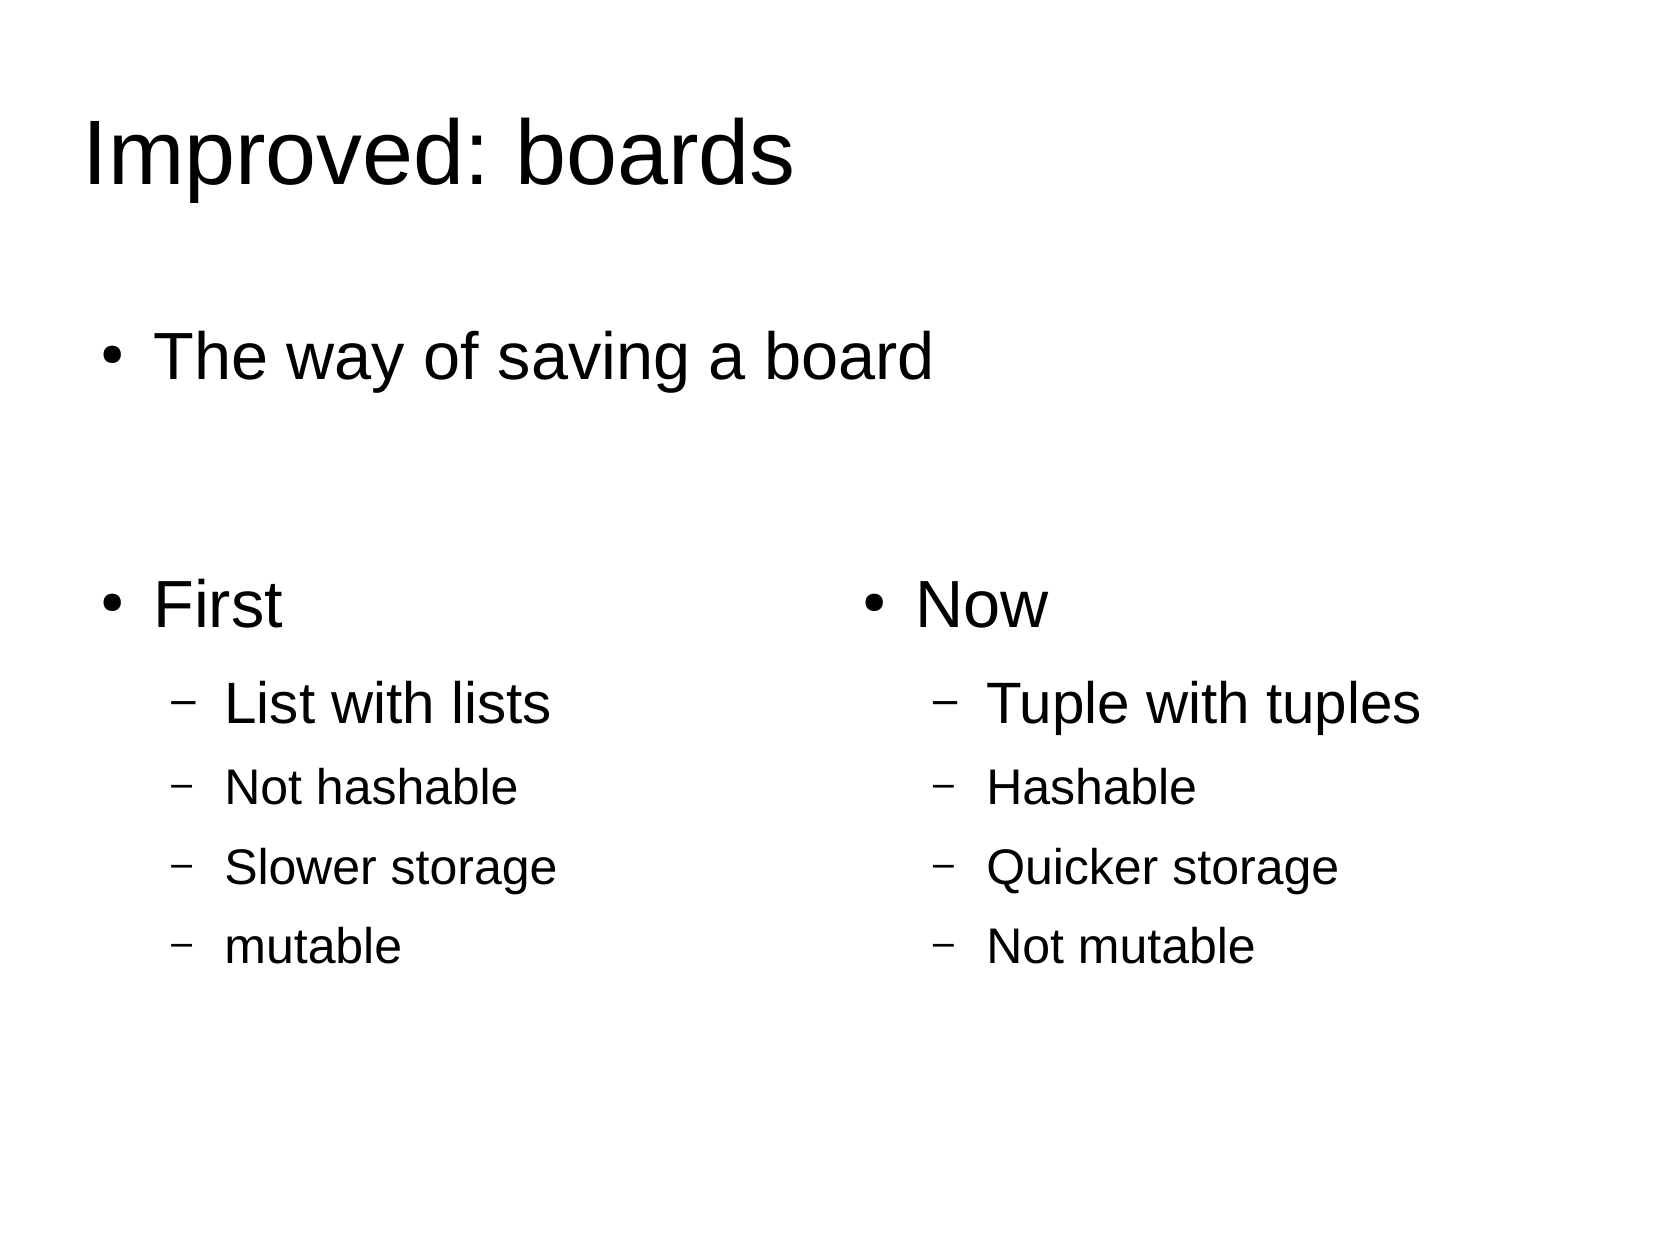

# Improved: boards
The way of saving a board
First
List with lists
Not hashable
Slower storage
mutable
Now
Tuple with tuples
Hashable
Quicker storage
Not mutable